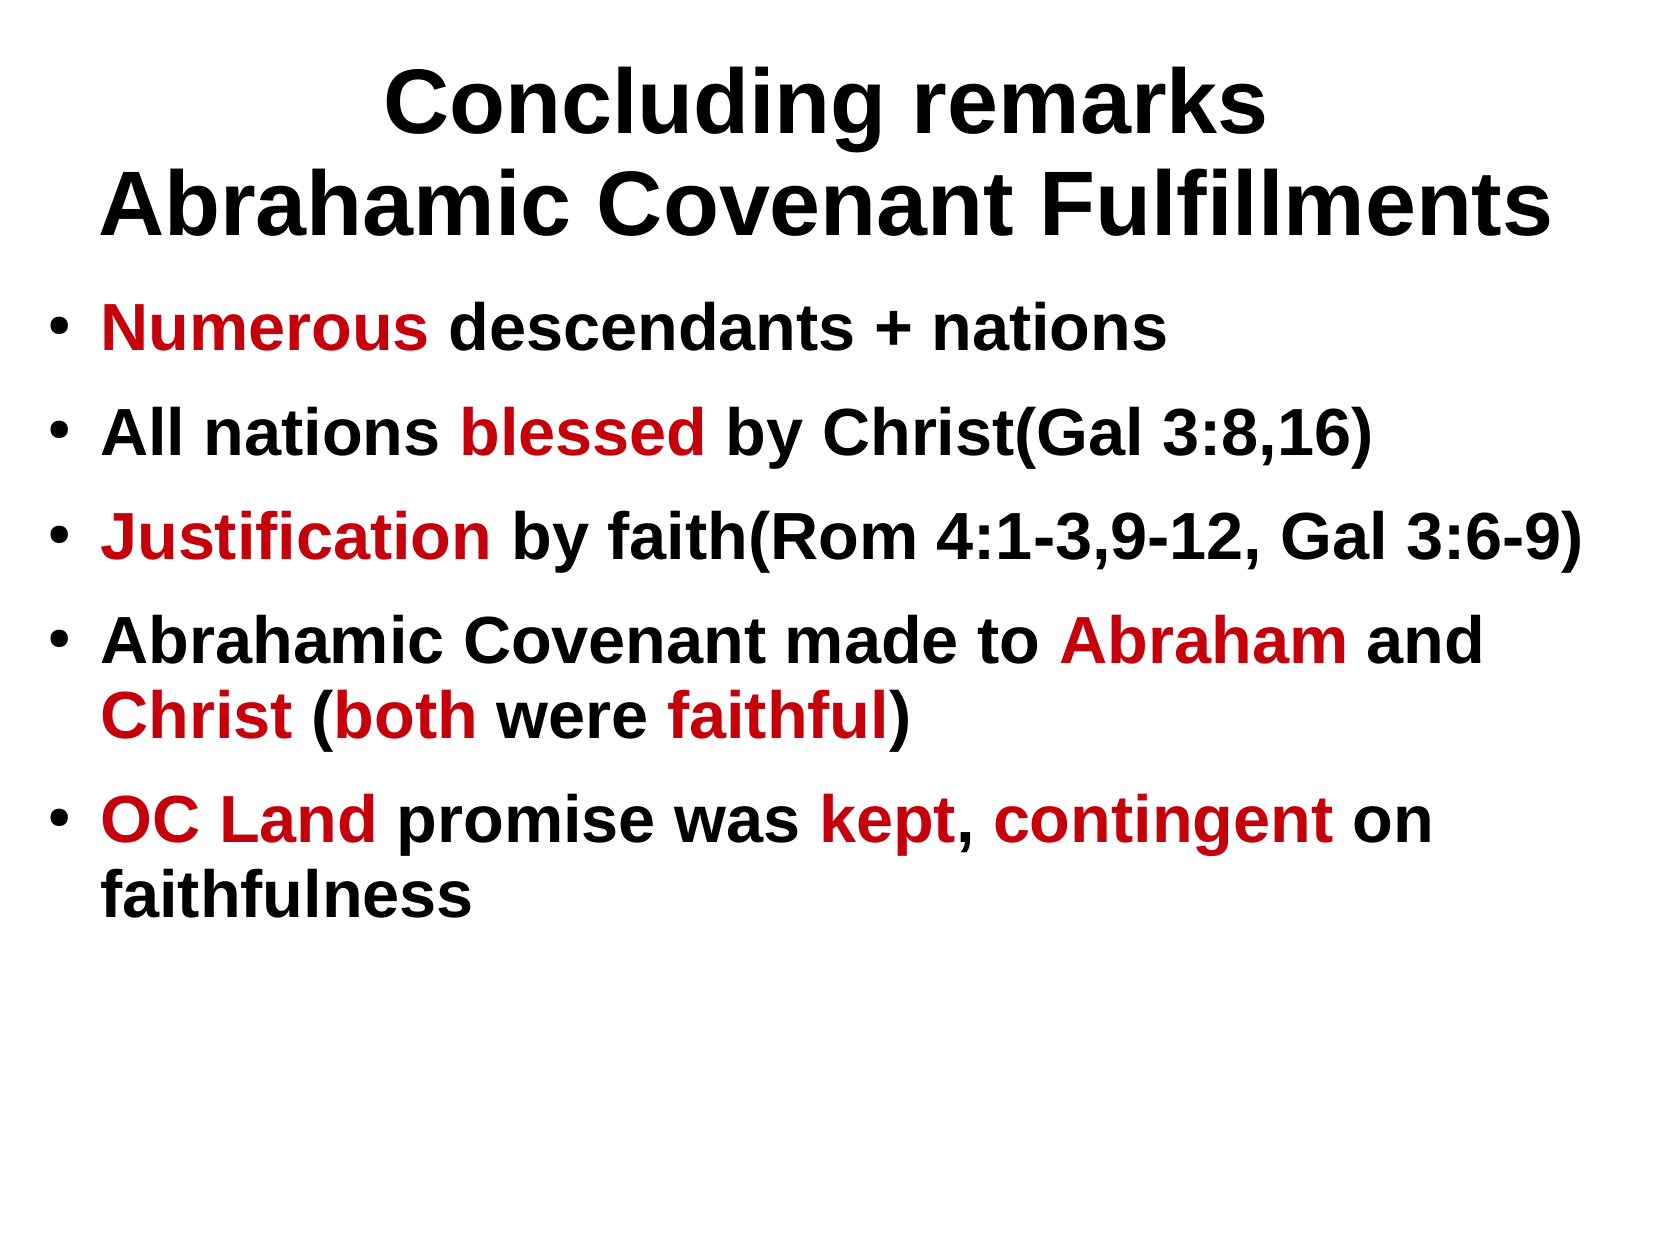

# Concluding remarks Abrahamic Covenant Fulfillments
Numerous descendants + nations
All nations blessed by Christ(Gal 3:8,16)
Justification by faith(Rom 4:1-3,9-12, Gal 3:6-9)
Abrahamic Covenant made to Abraham and Christ (both were faithful)
OC Land promise was kept, contingent on faithfulness